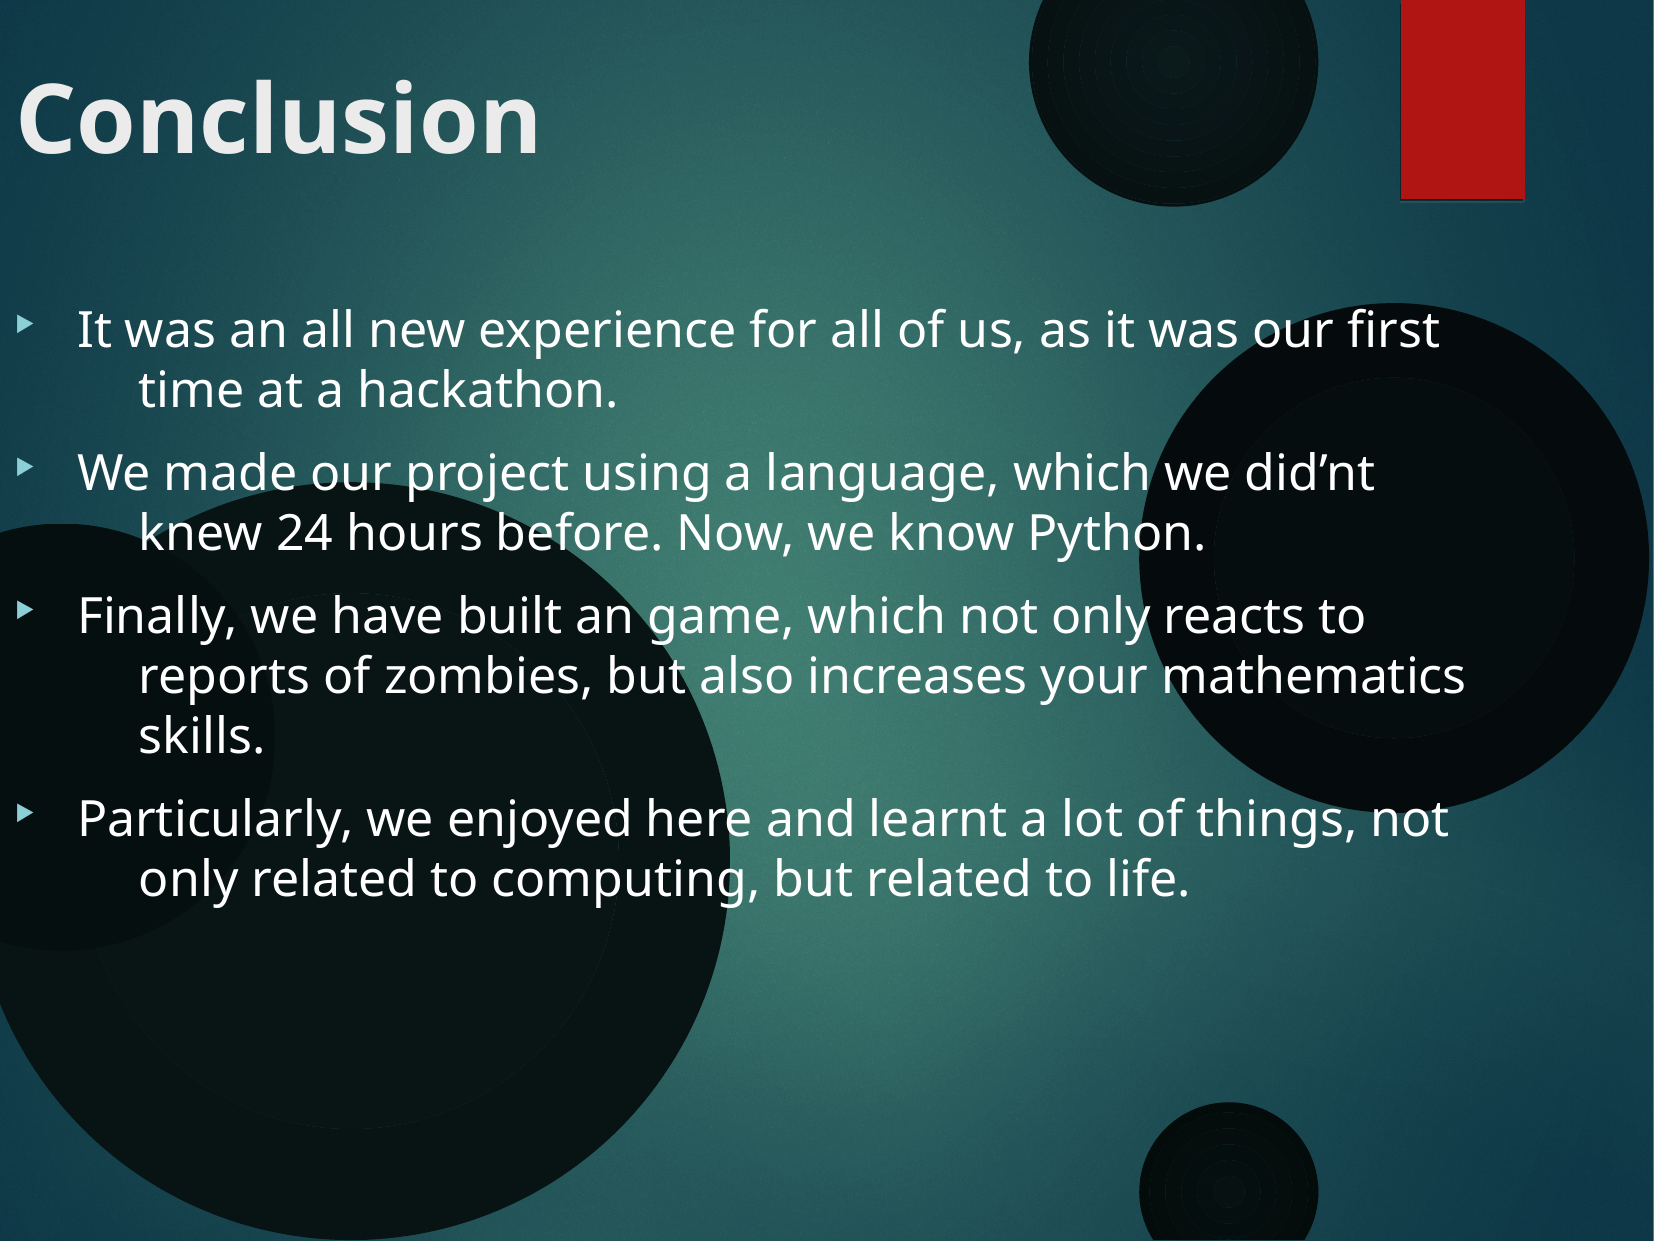

# Conclusion
It was an all new experience for all of us, as it was our first time at a hackathon.
We made our project using a language, which we did’nt knew 24 hours before. Now, we know Python.
Finally, we have built an game, which not only reacts to reports of zombies, but also increases your mathematics skills.
Particularly, we enjoyed here and learnt a lot of things, not only related to computing, but related to life.